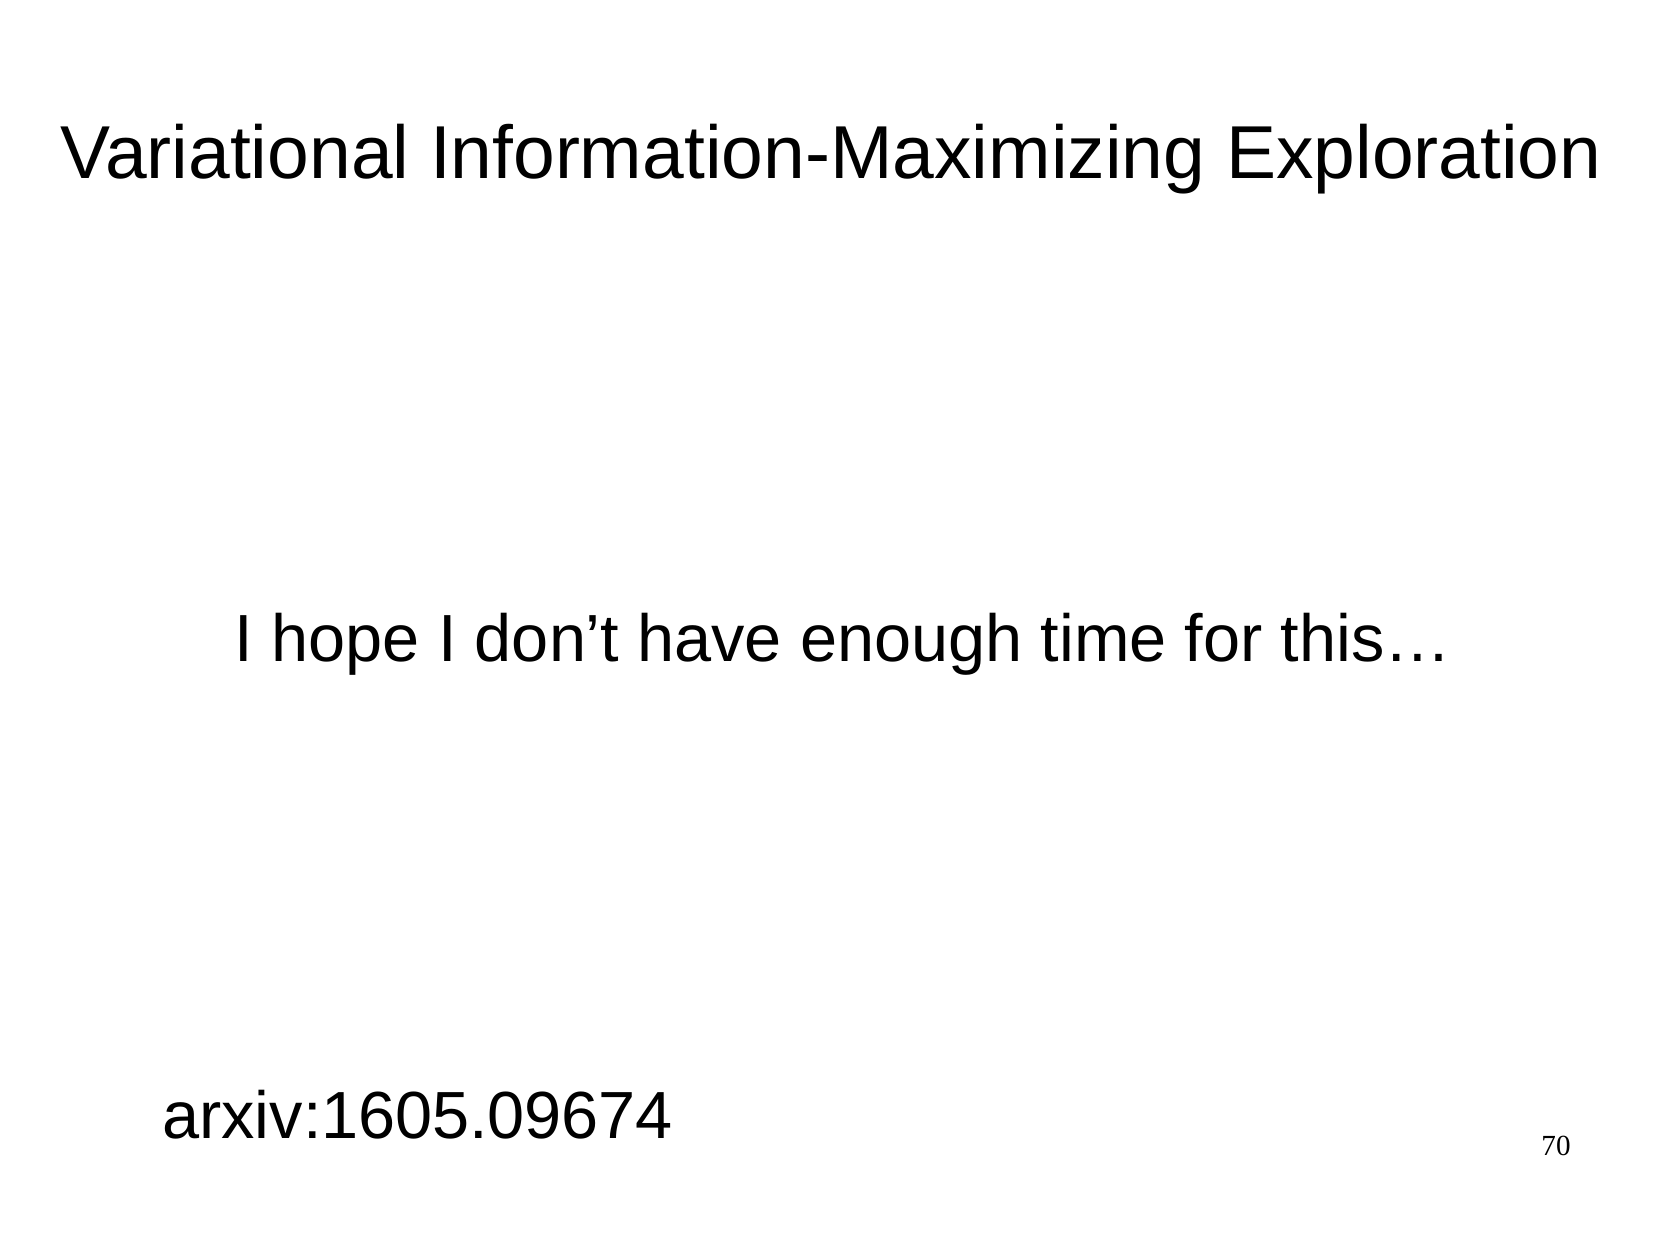

# Variational Information-Maximizing Exploration
I hope I don’t have enough time for this…
arxiv:1605.09674
70